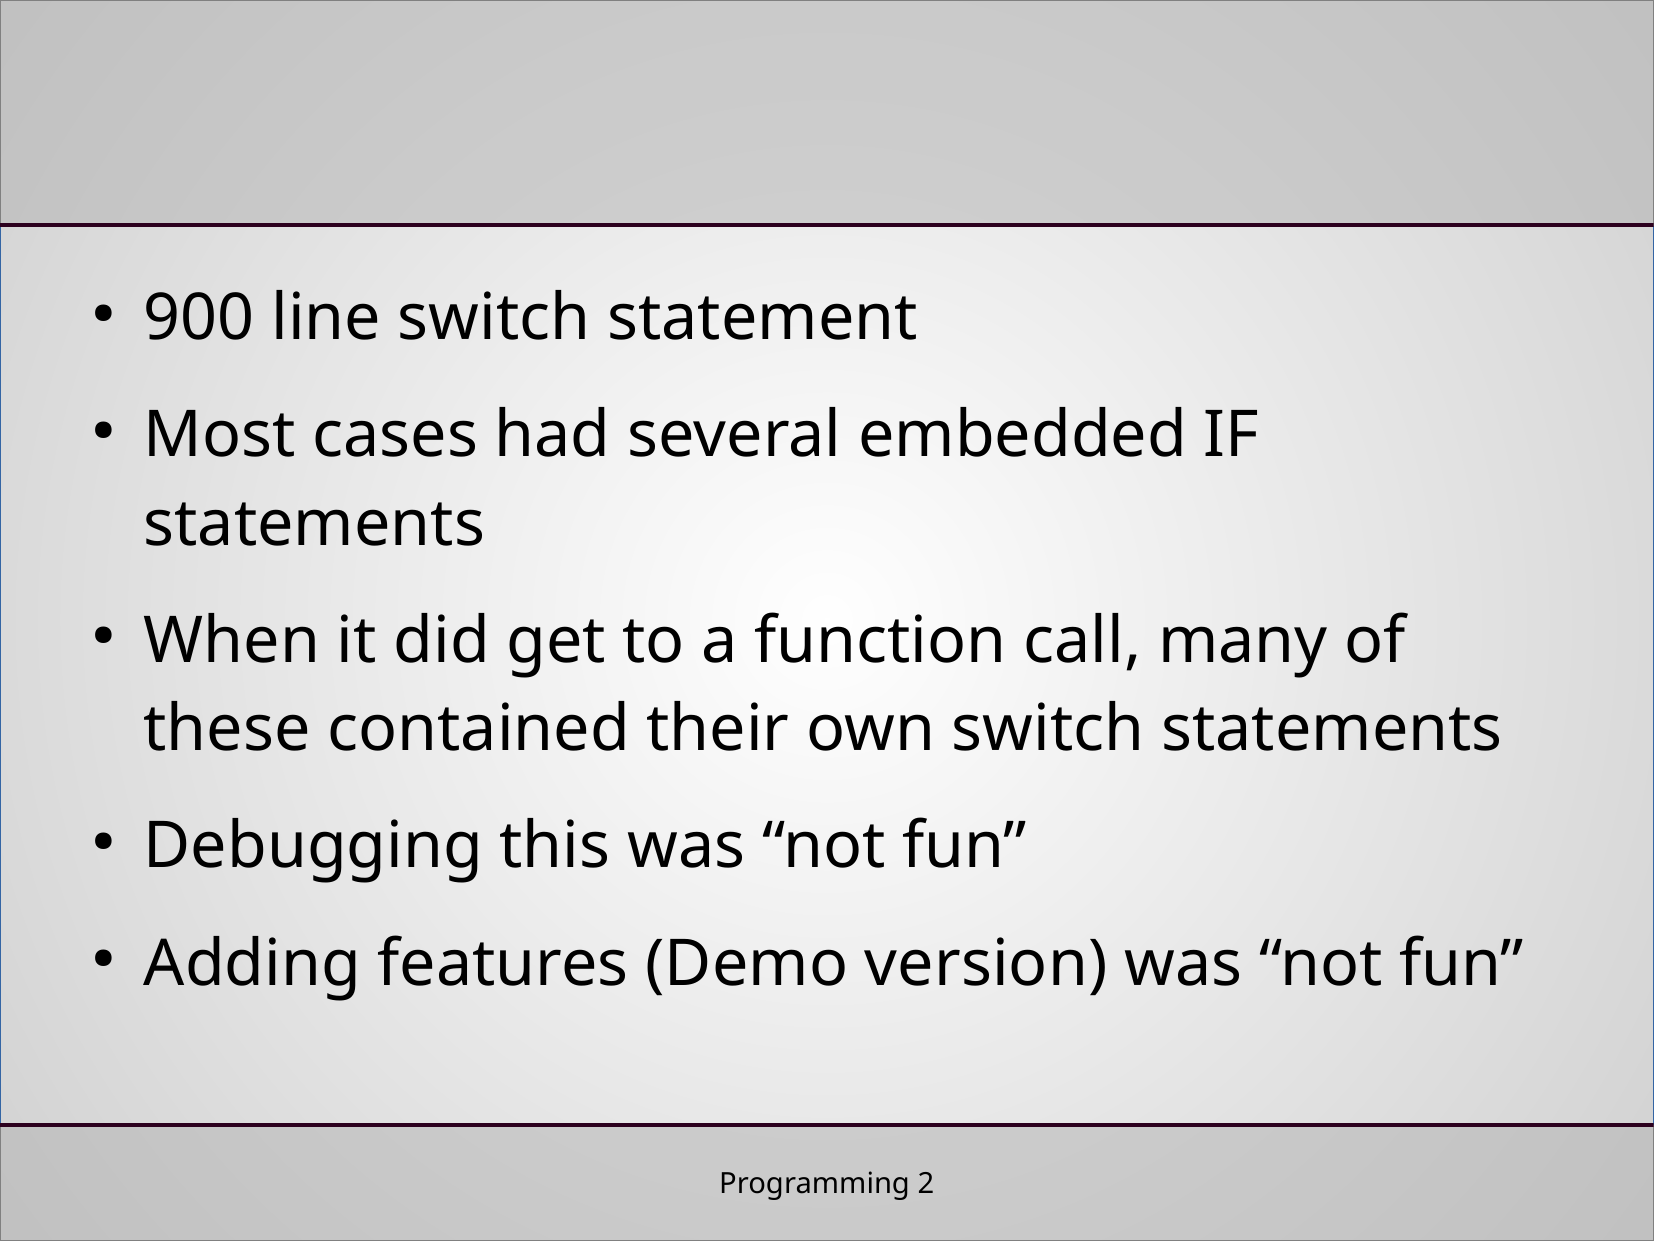

#
900 line switch statement
Most cases had several embedded IF statements
When it did get to a function call, many of these contained their own switch statements
Debugging this was “not fun”
Adding features (Demo version) was “not fun”